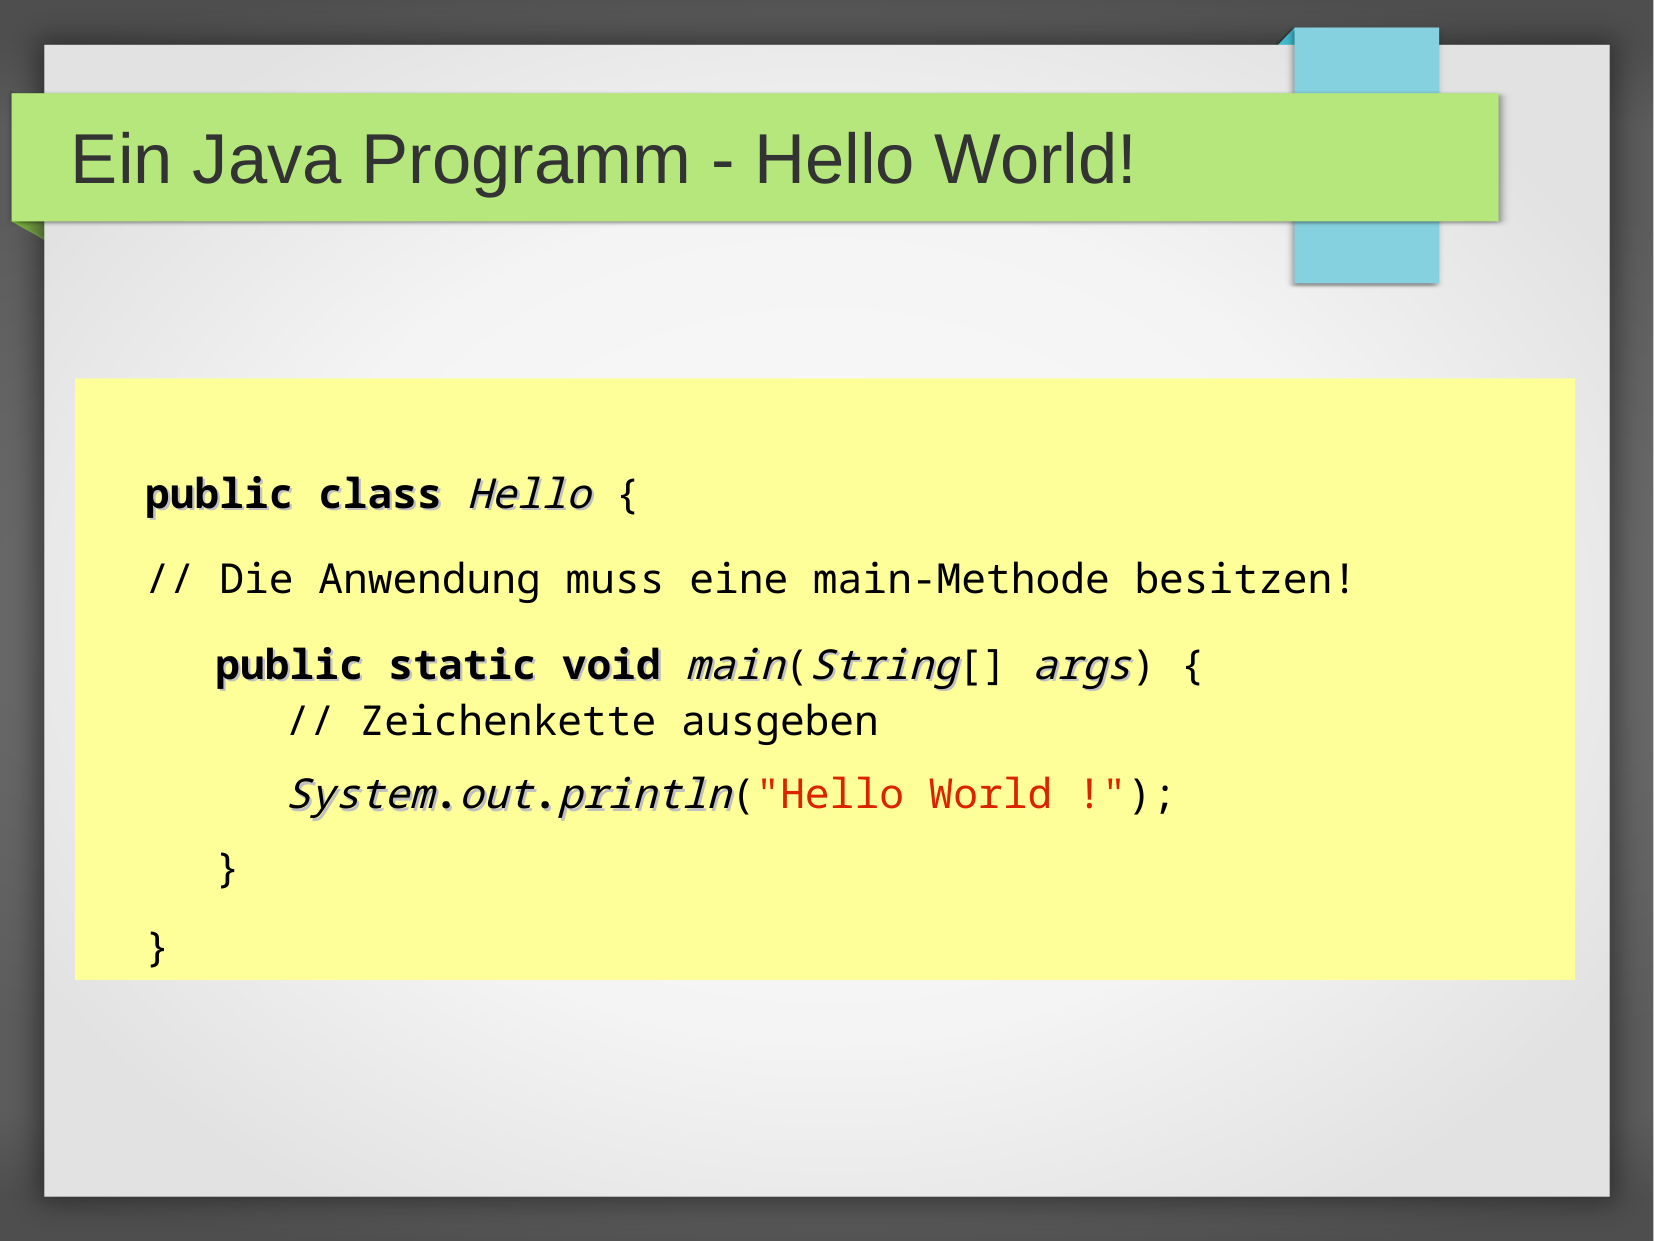

# Ein Java Programm - Hello World!
public class Hello {
// Die Anwendung muss eine main-Methode besitzen!
public static void main(String[] args) {
// Zeichenkette ausgeben
System.out.println("Hello World !");
}
}